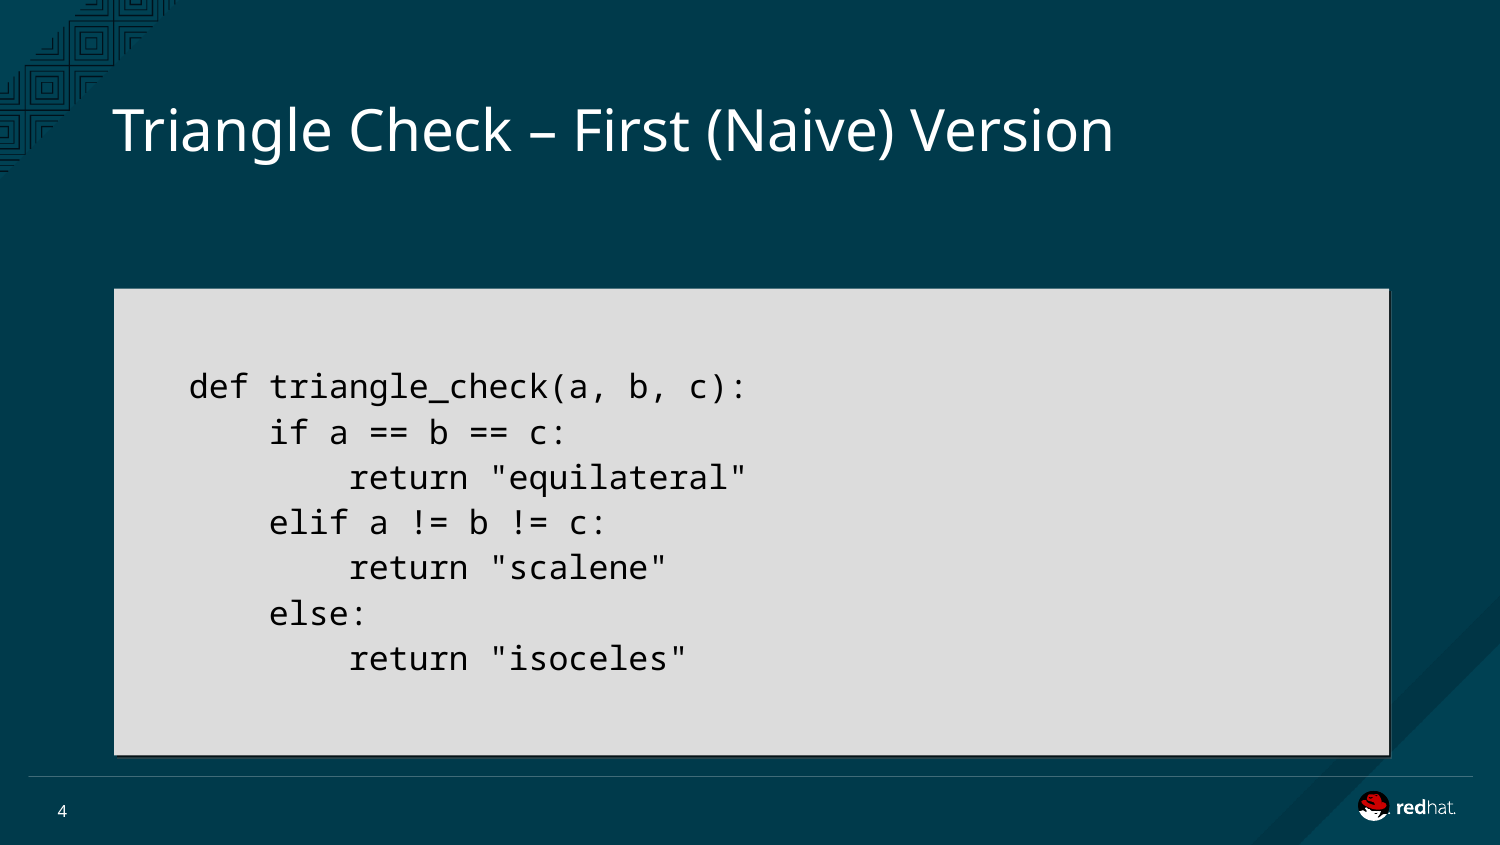

# Triangle Check – First (Naive) Version
def triangle_check(a, b, c):
 if a == b == c:
 return "equilateral"
 elif a != b != c:
 return "scalene"
 else:
 return "isoceles"
4